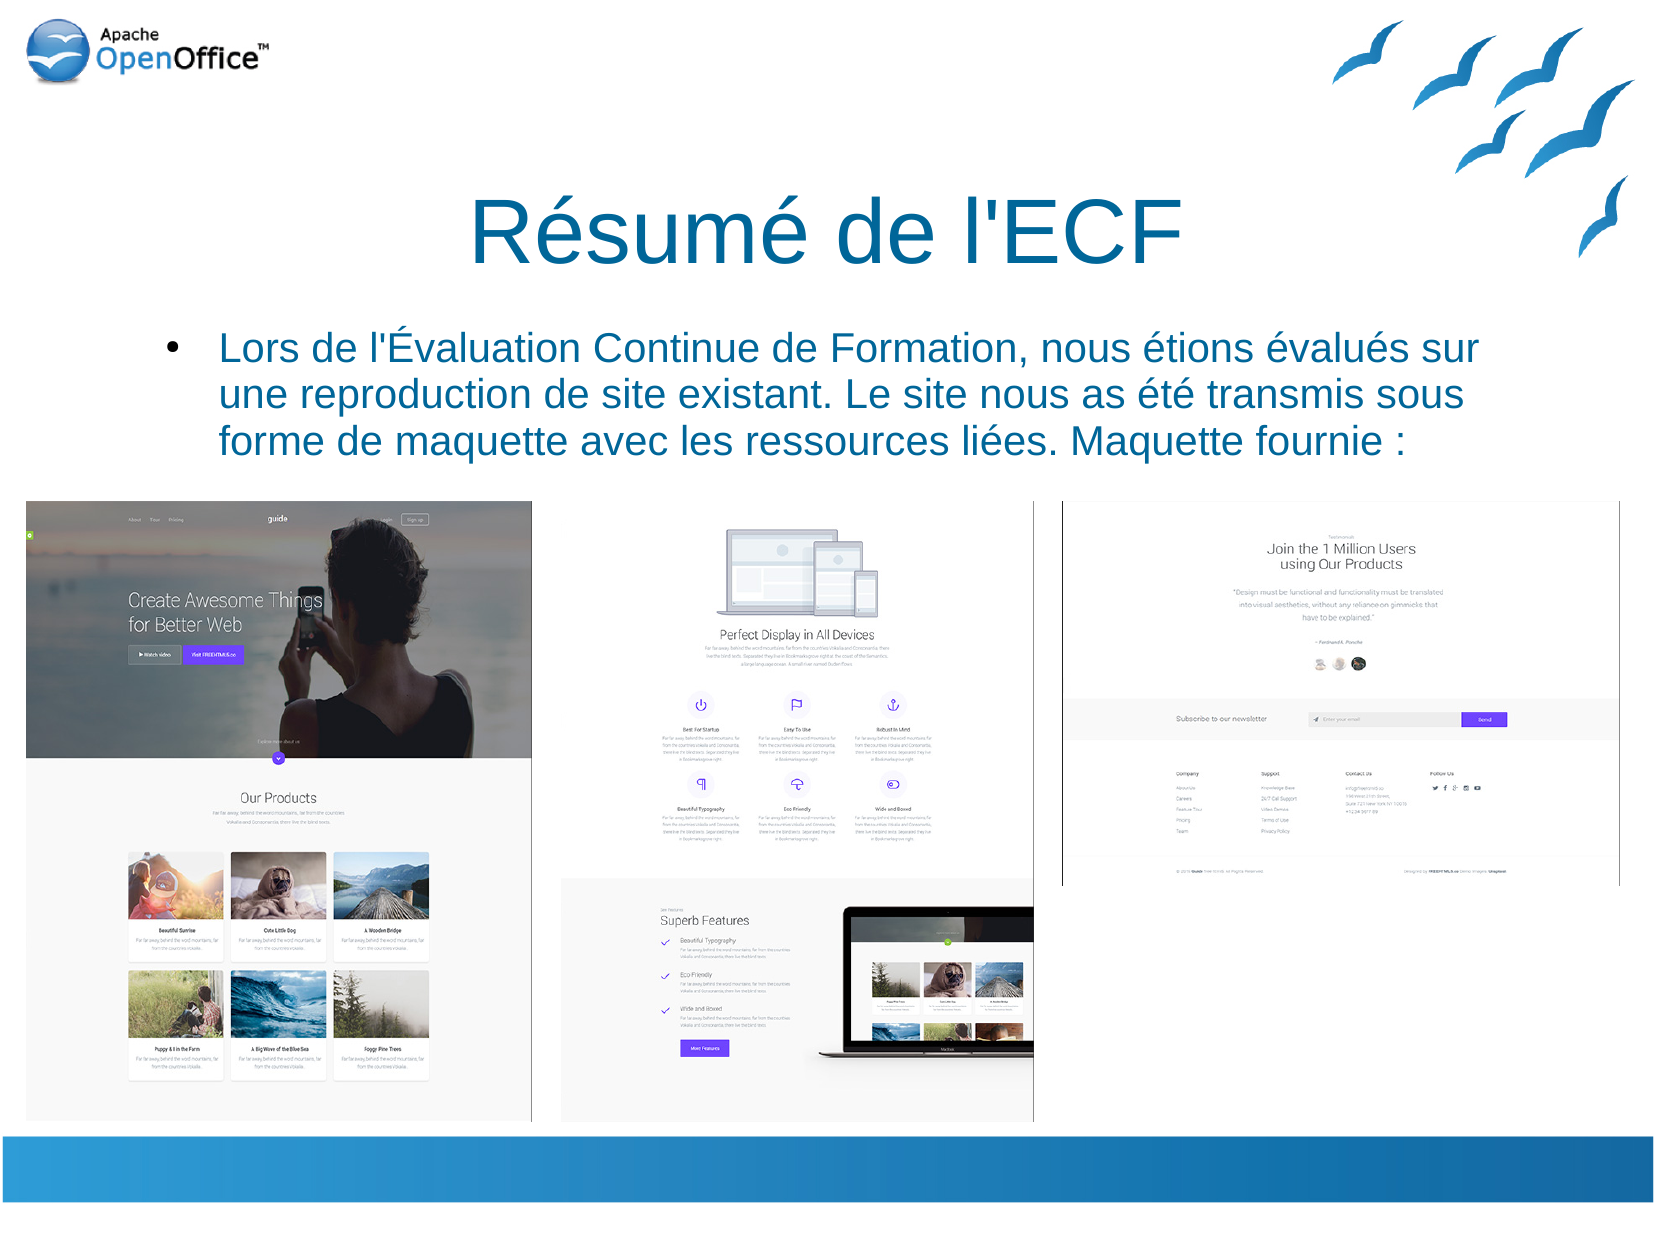

# Résumé de l'ECF
Lors de l'Évaluation Continue de Formation, nous étions évalués sur une reproduction de site existant. Le site nous as été transmis sous forme de maquette avec les ressources liées. Maquette fournie :